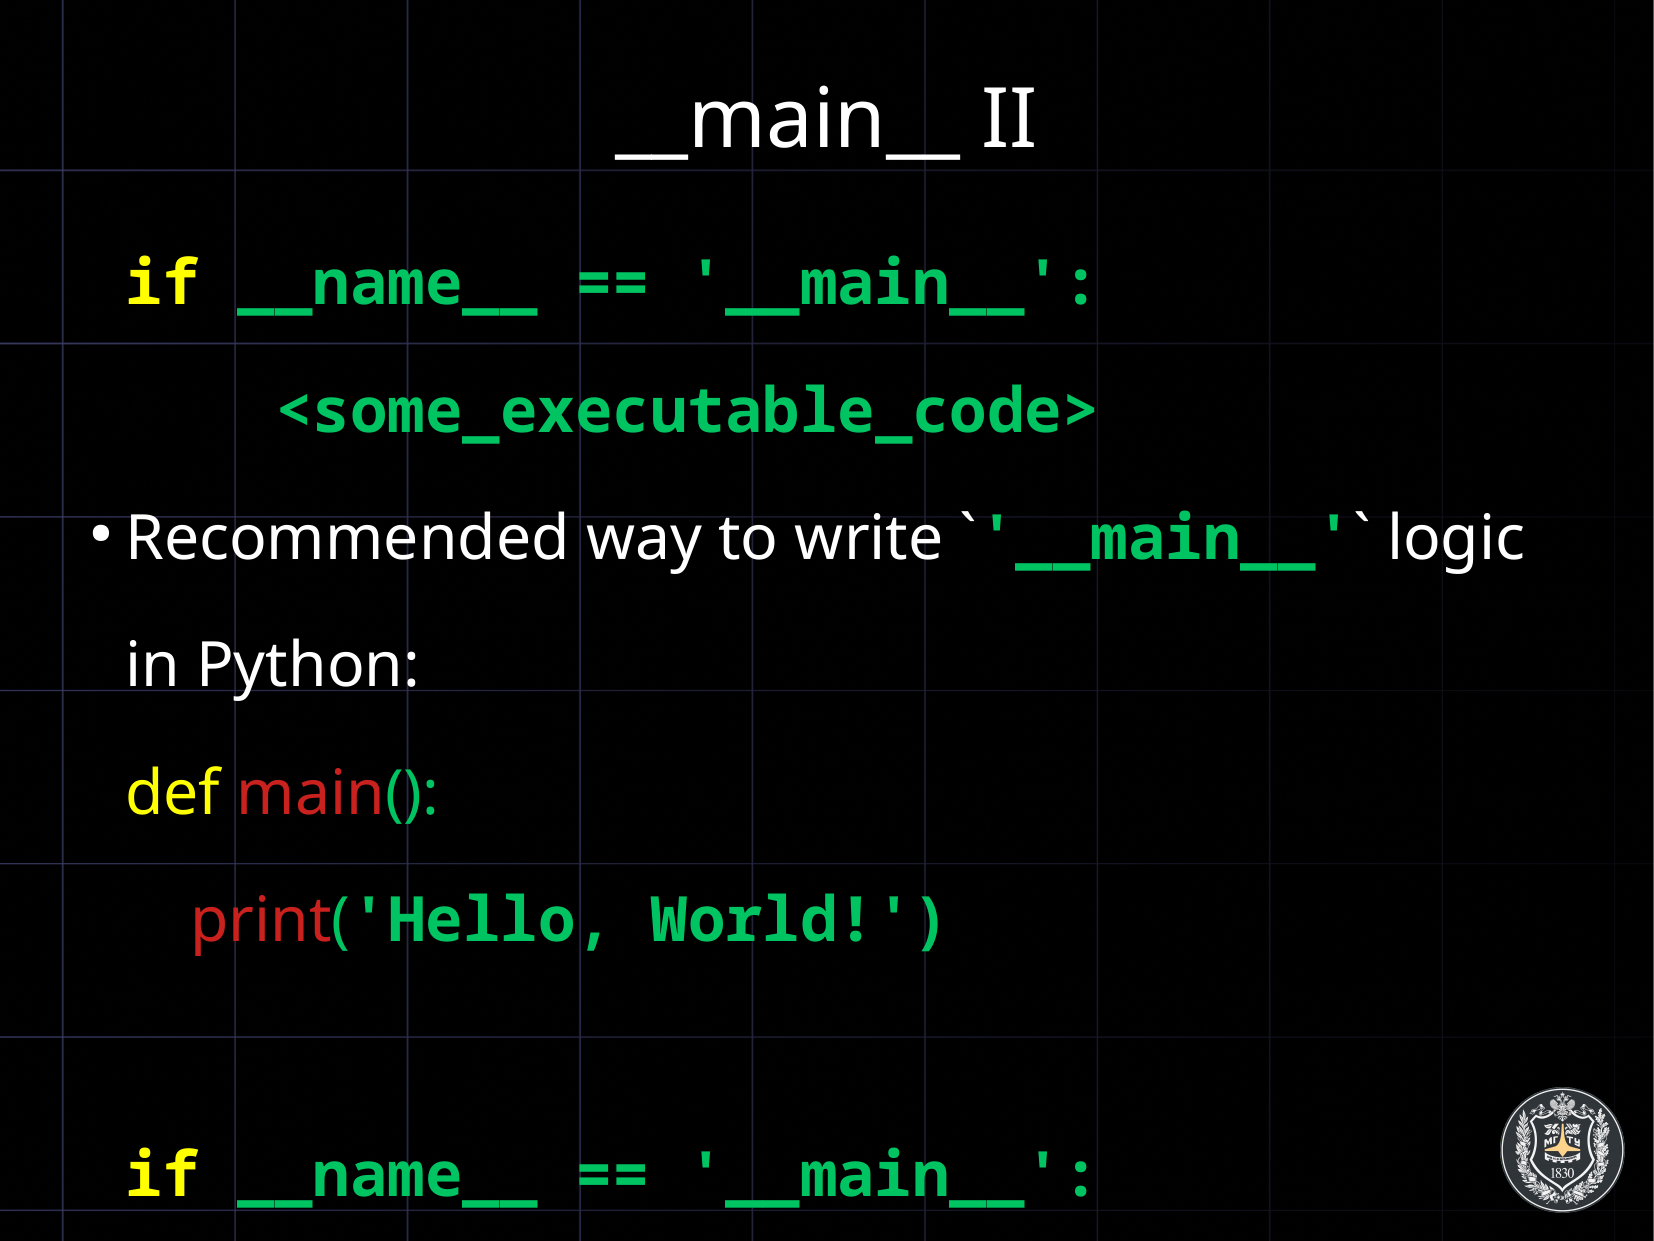

# __main__ II
if __name__ == '__main__':
 <some_executable_code>
Recommended way to write `'__main__'` logic in Python:
def main():
 print('Hello, World!')
if __name__ == '__main__':
 main()